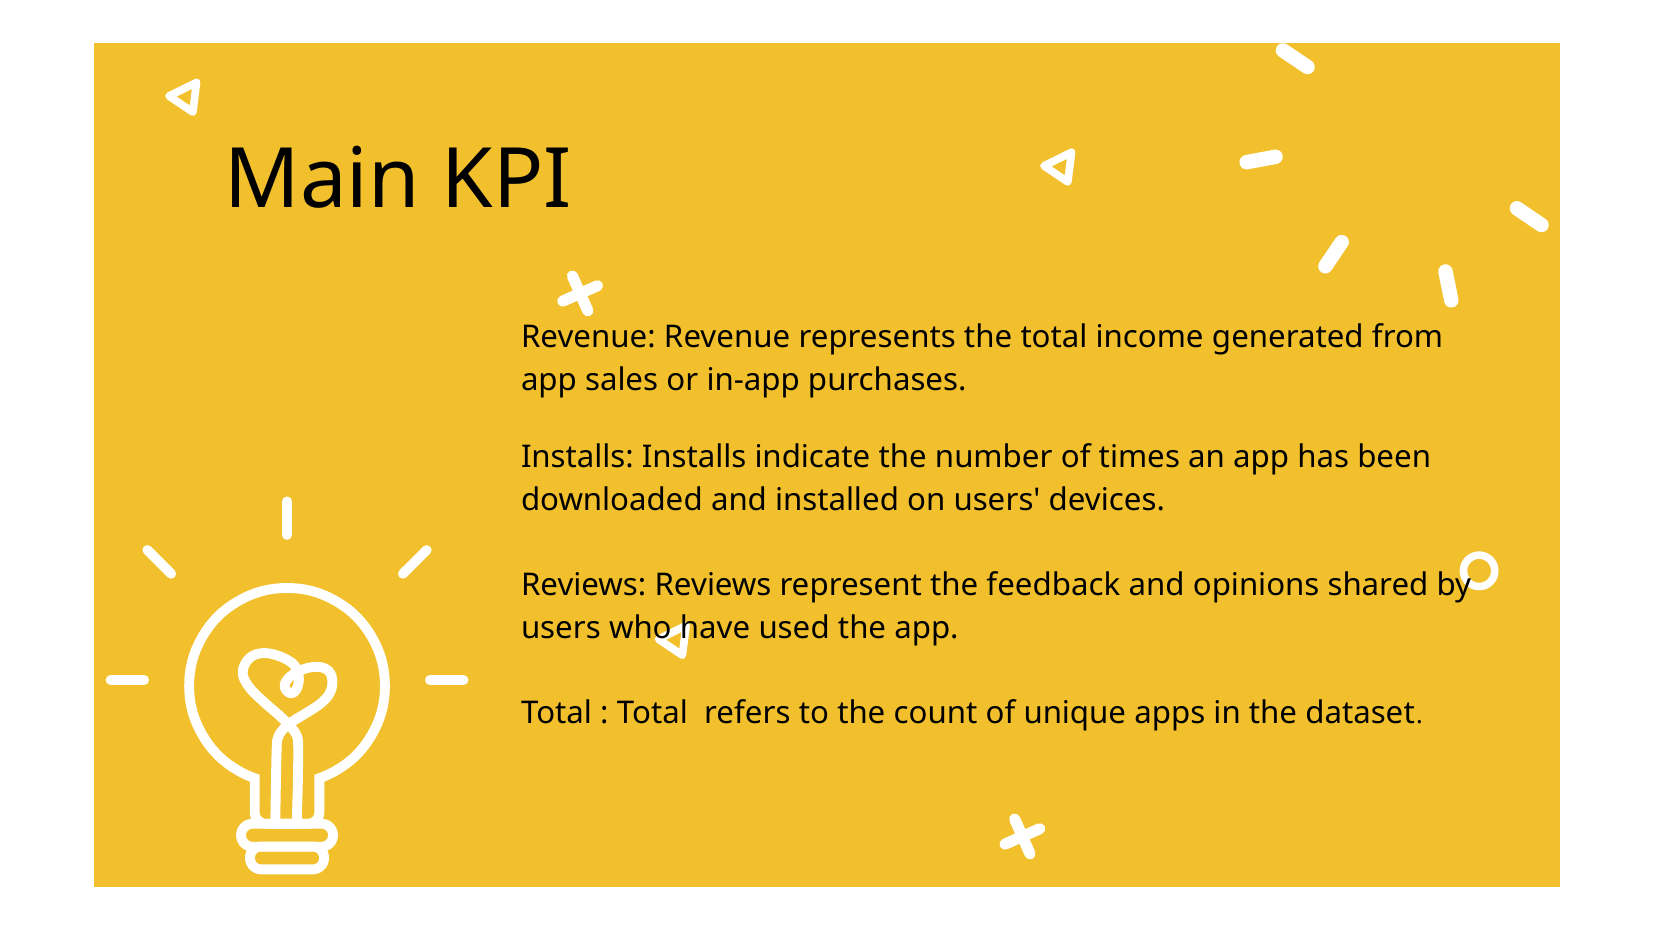

# Main KPI
Revenue: Revenue represents the total income generated from app sales or in-app purchases.
Installs: Installs indicate the number of times an app has been downloaded and installed on users' devices.
Reviews: Reviews represent the feedback and opinions shared by users who have used the app.
Total : Total refers to the count of unique apps in the dataset.